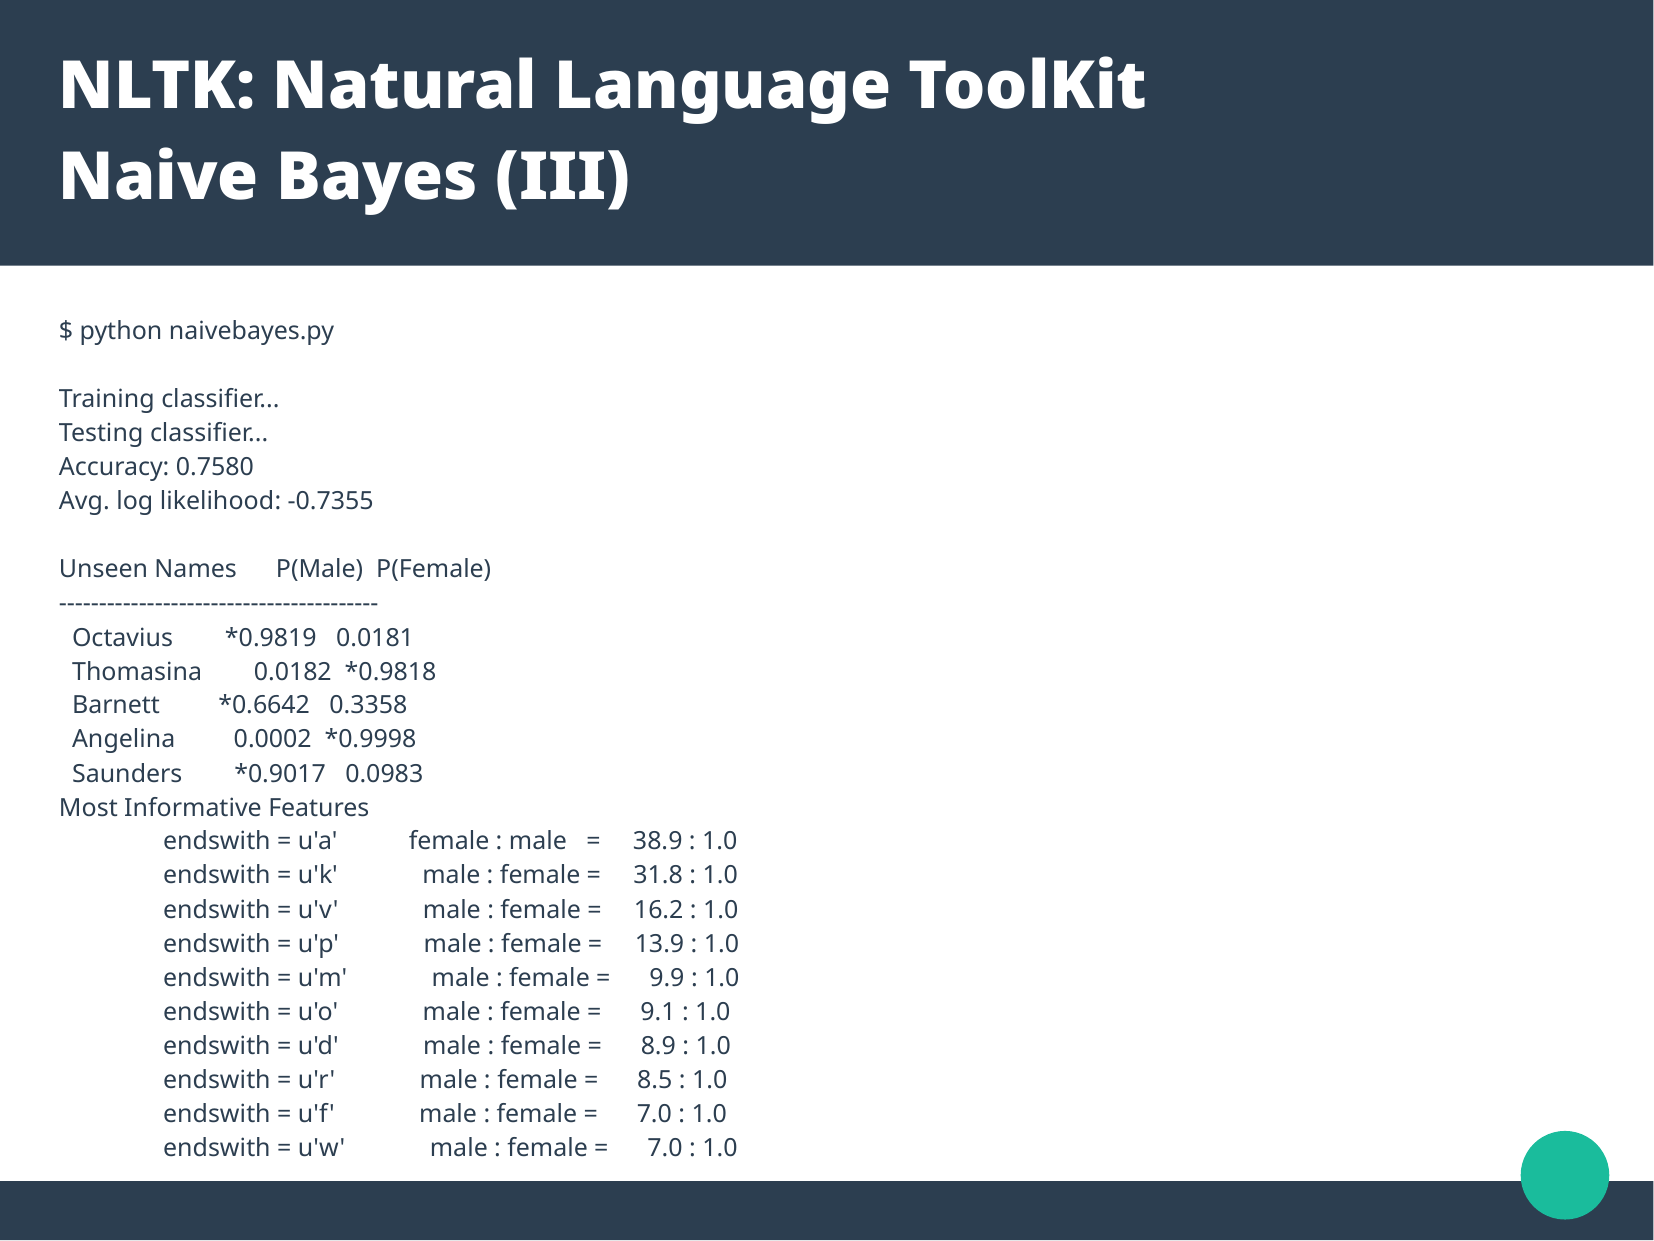

# NLTK: Natural Language ToolKit Naive Bayes (III)
$ python naivebayes.py
Training classifier...
Testing classifier...
Accuracy: 0.7580
Avg. log likelihood: -0.7355
Unseen Names P(Male) P(Female)
----------------------------------------
 Octavius *0.9819 0.0181
 Thomasina 0.0182 *0.9818
 Barnett *0.6642 0.3358
 Angelina 0.0002 *0.9998
 Saunders *0.9017 0.0983
Most Informative Features
 endswith = u'a' female : male = 38.9 : 1.0
 endswith = u'k' male : female = 31.8 : 1.0
 endswith = u'v' male : female = 16.2 : 1.0
 endswith = u'p' male : female = 13.9 : 1.0
 endswith = u'm' male : female = 9.9 : 1.0
 endswith = u'o' male : female = 9.1 : 1.0
 endswith = u'd' male : female = 8.9 : 1.0
 endswith = u'r' male : female = 8.5 : 1.0
 endswith = u'f' male : female = 7.0 : 1.0
 endswith = u'w' male : female = 7.0 : 1.0